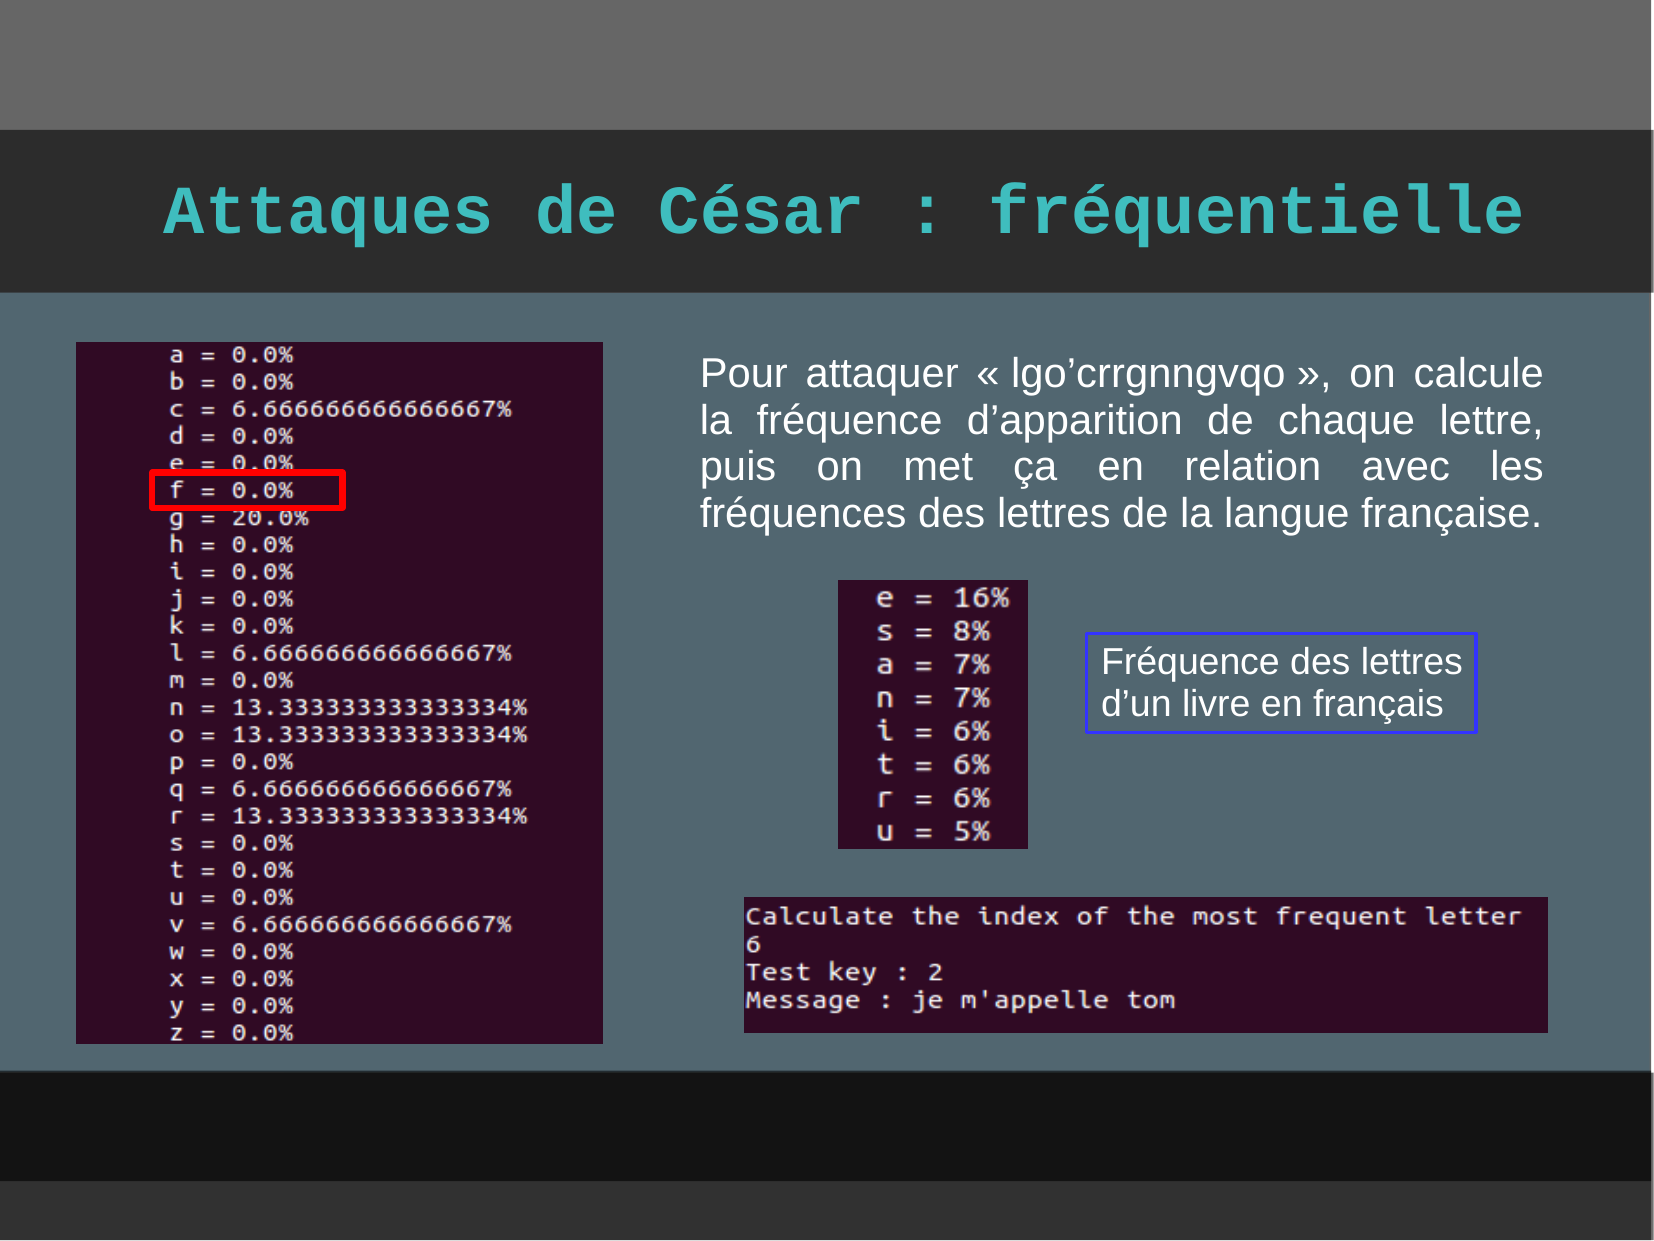

# Attaques de César : fréquentielle
Pour attaquer « lgo’crrgnngvqo », on calcule la fréquence d’apparition de chaque lettre, puis on met ça en relation avec les fréquences des lettres de la langue française.
Fréquence des lettres d’un livre en français
10